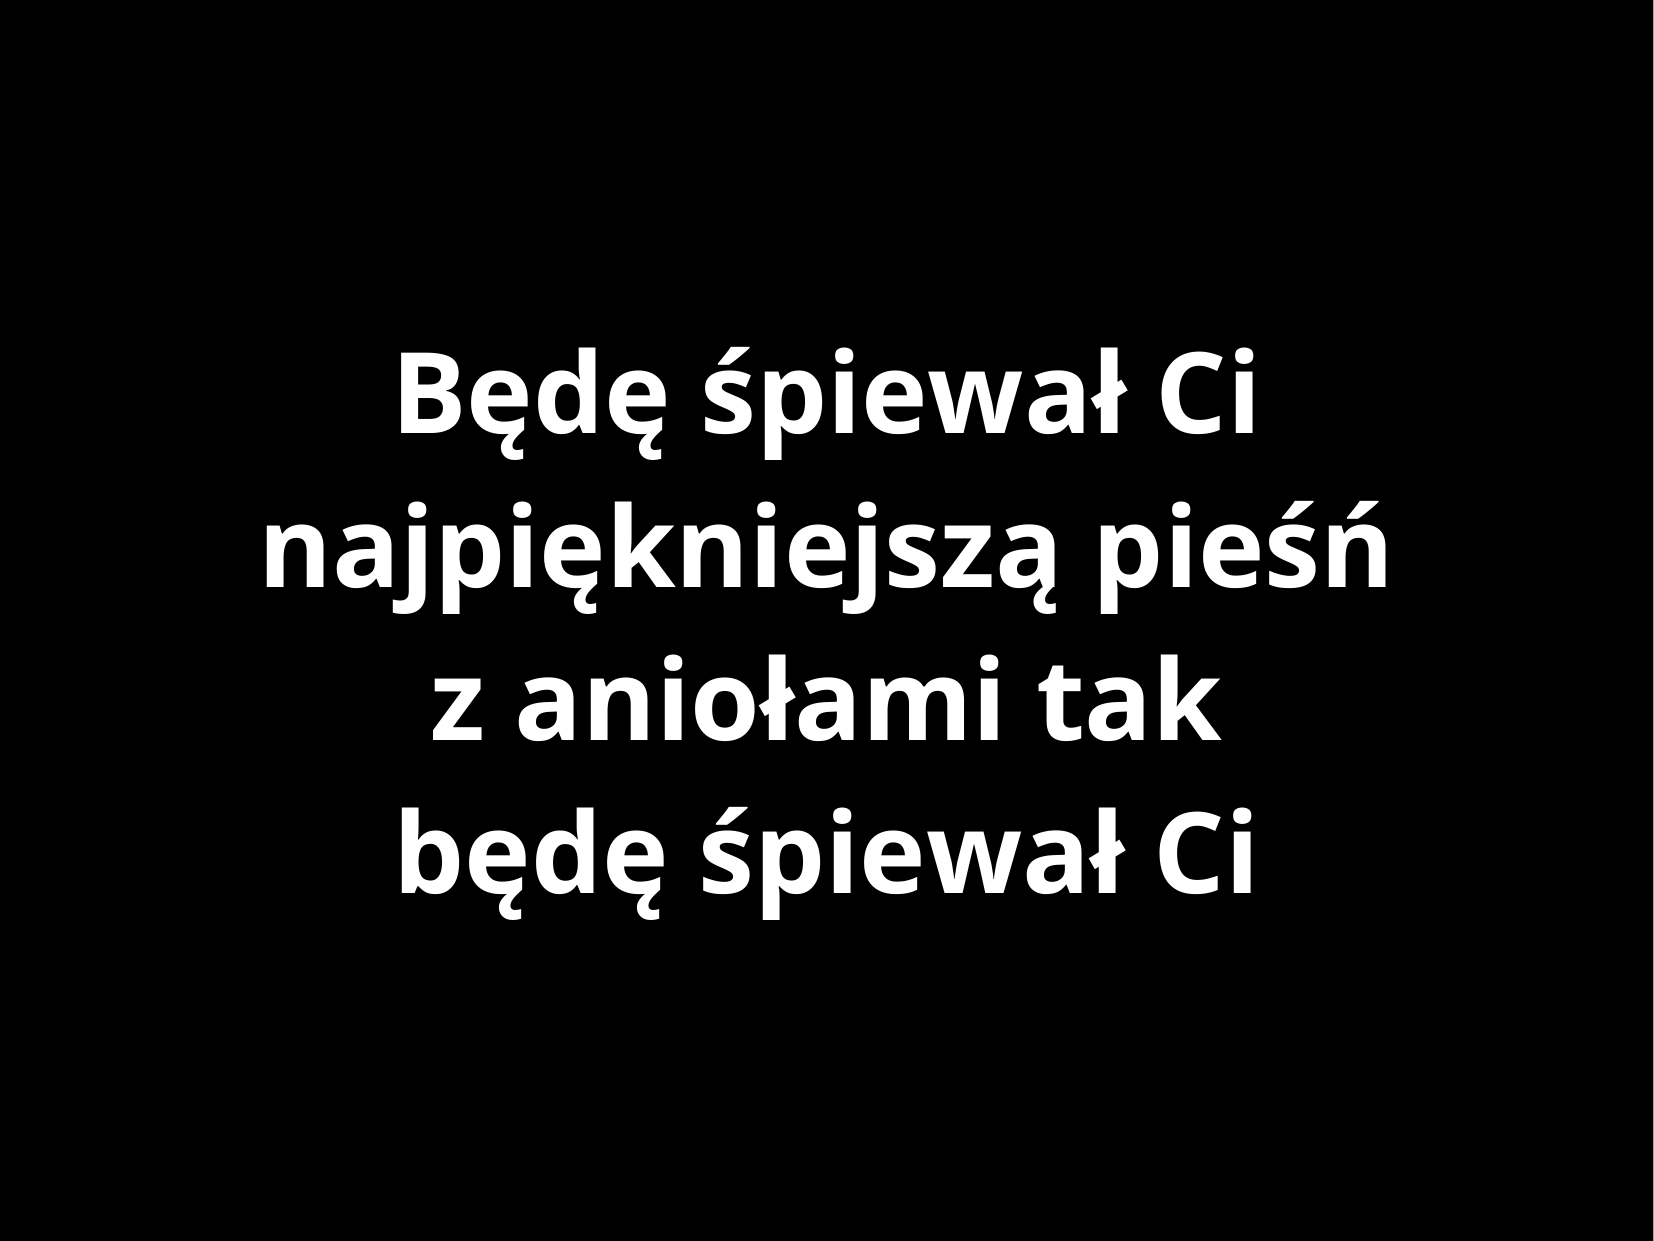

# Będę śpiewał Ci najpiękniejszą pieśń z aniołami tak będę śpiewał Ci